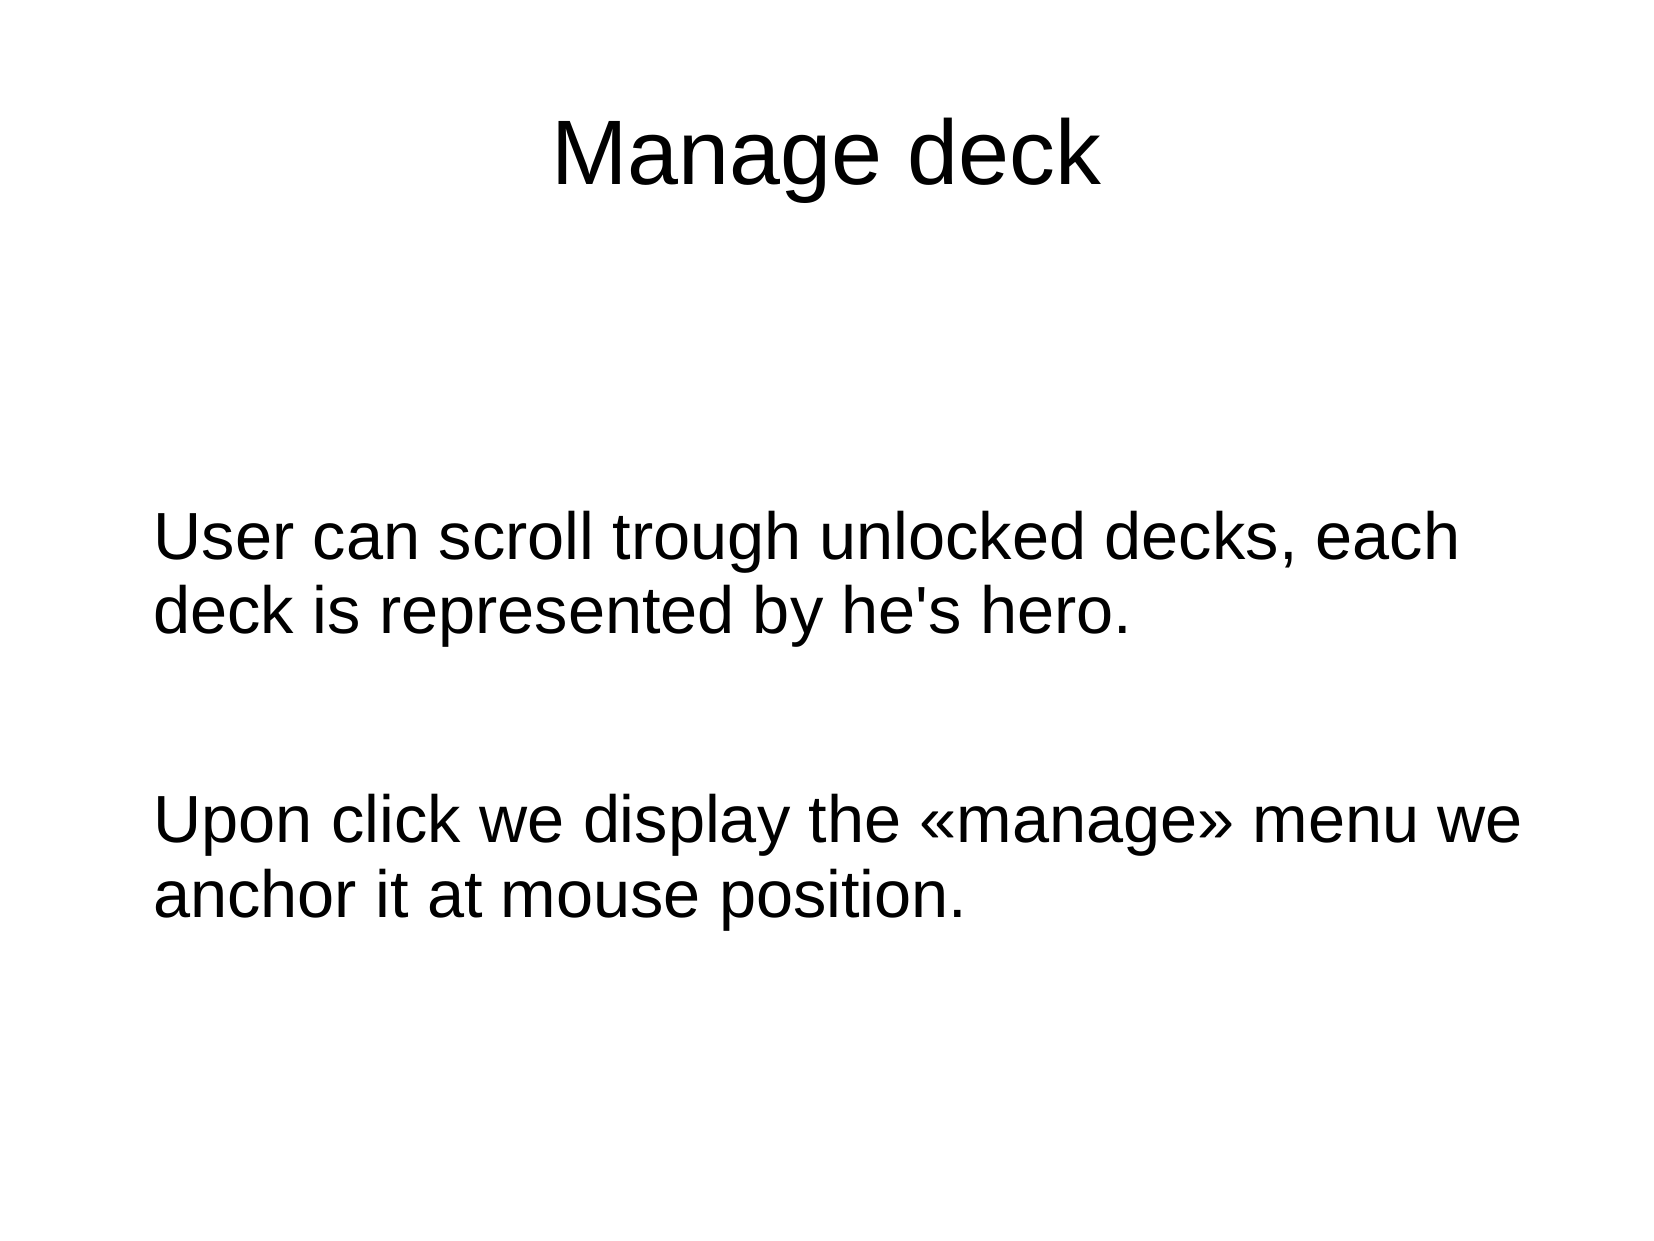

# Manage deck
User can scroll trough unlocked decks, each deck is represented by he's hero.
Upon click we display the «manage» menu we anchor it at mouse position.